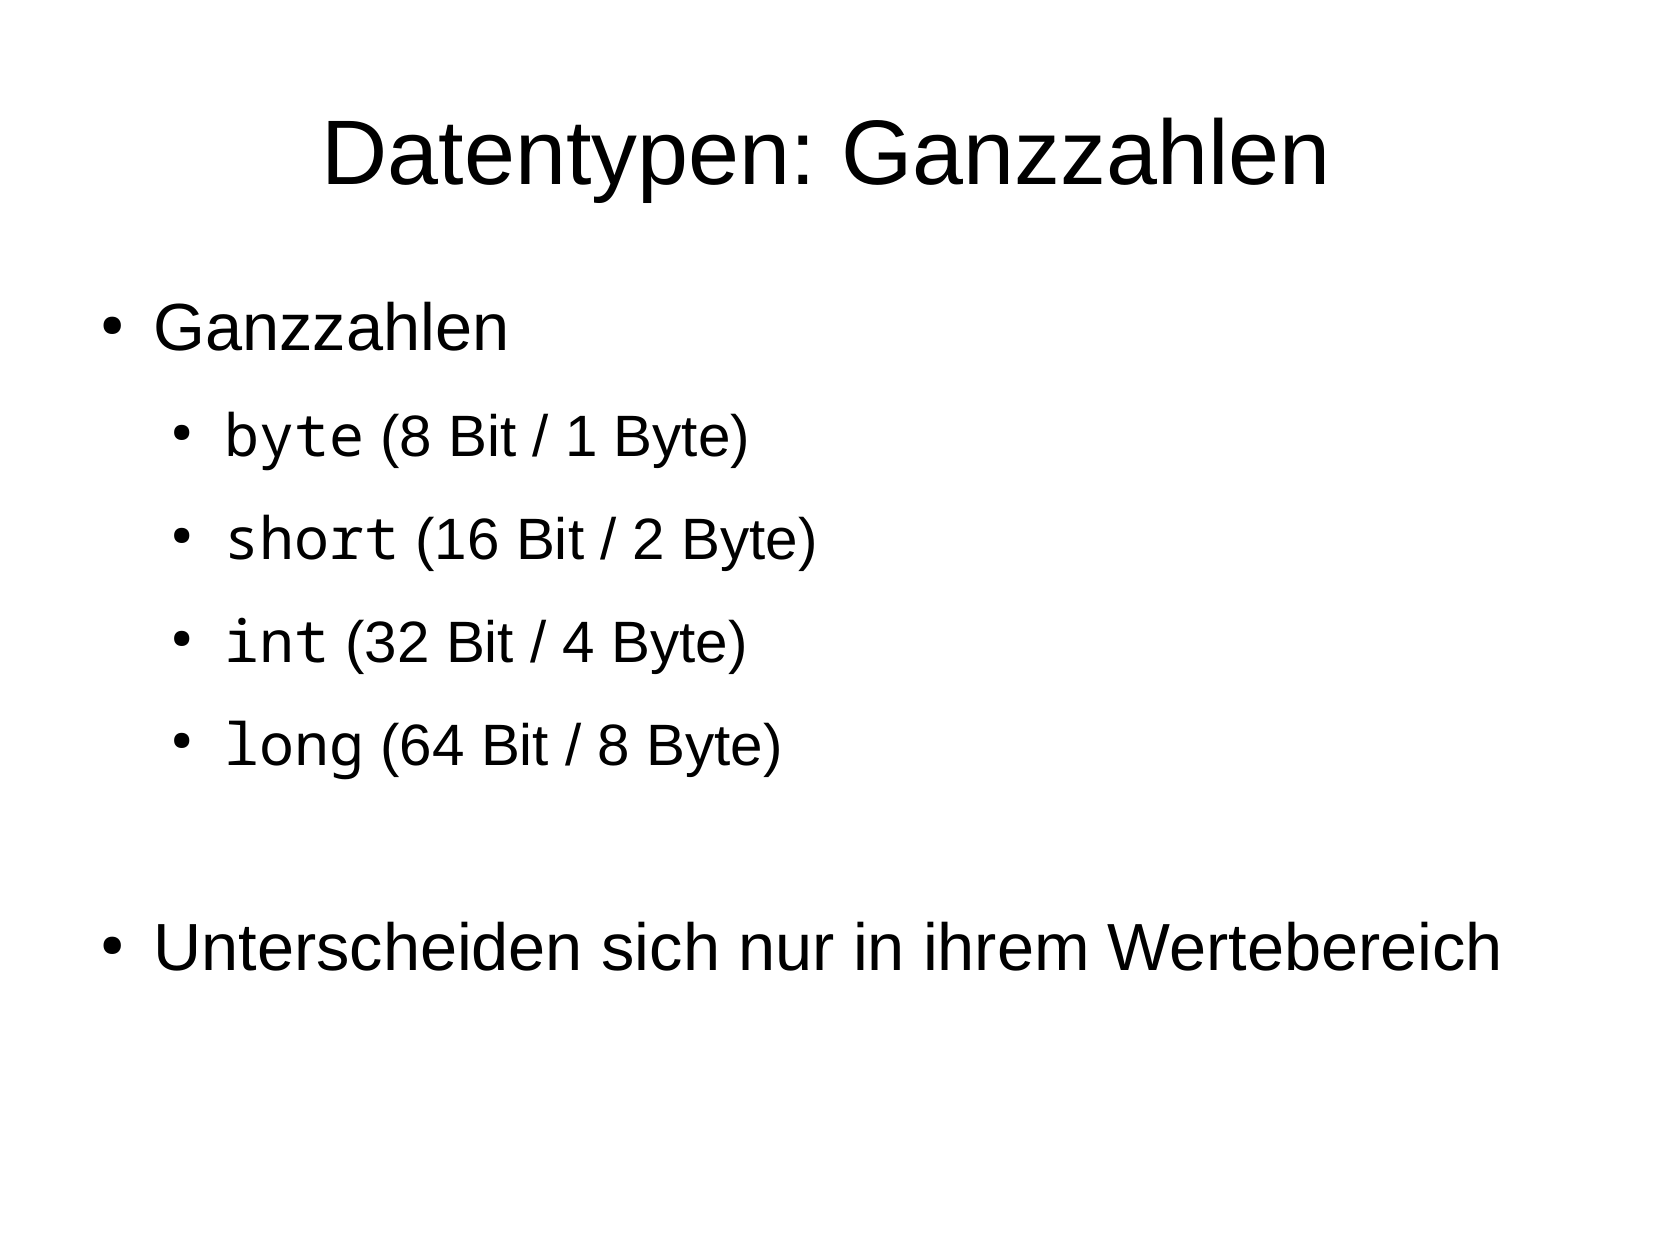

# Datentypen: Ganzzahlen
Ganzzahlen
byte (8 Bit / 1 Byte)
short (16 Bit / 2 Byte)
int (32 Bit / 4 Byte)
long (64 Bit / 8 Byte)
Unterscheiden sich nur in ihrem Wertebereich